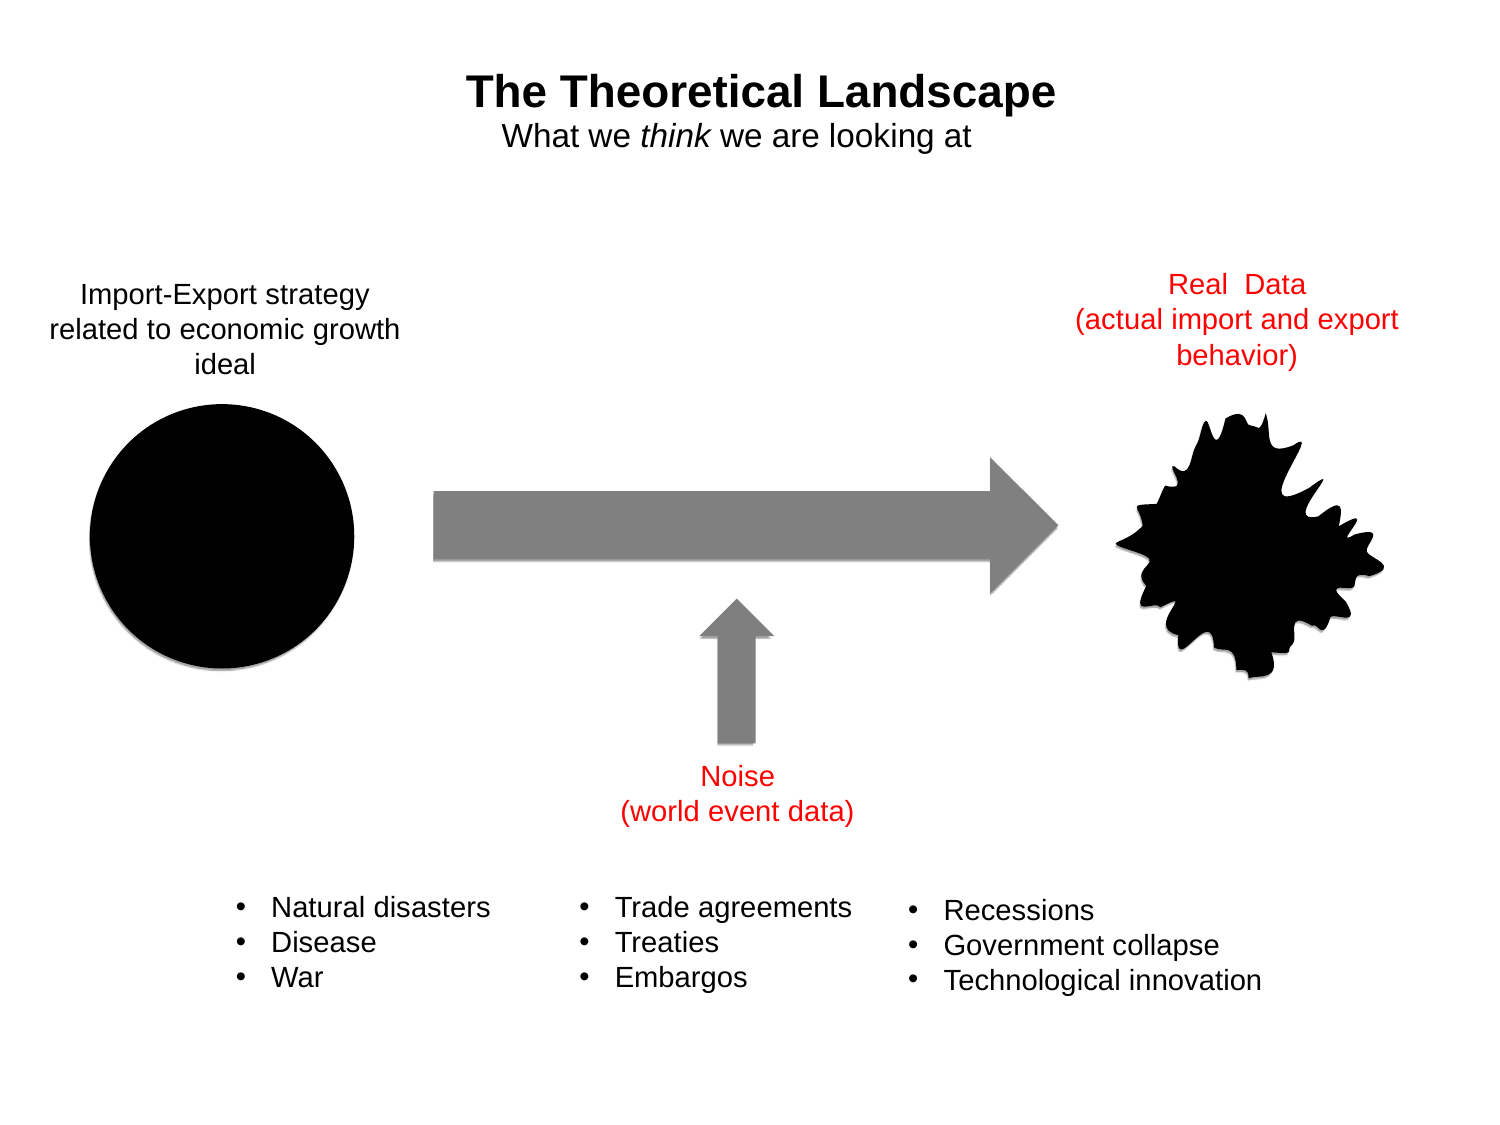

Insurance data
(hedge risk)
The Theoretical Landscape
What we think we are looking at
Real Data
(actual import and export behavior)
Import-Export strategy related to economic growth ideal
Math
Fingerprint of Globalization
Diversification over time
Volume over time
How do significant global events affect the evolution of these strategies.
Look for disconnection among world parters leading to war.
 Decrease in variance, increase in KL.
Noise
(world event data)
Natural disasters
Disease
War
Trade agreements
Treaties
Embargos
Recessions
Government collapse
Technological innovation